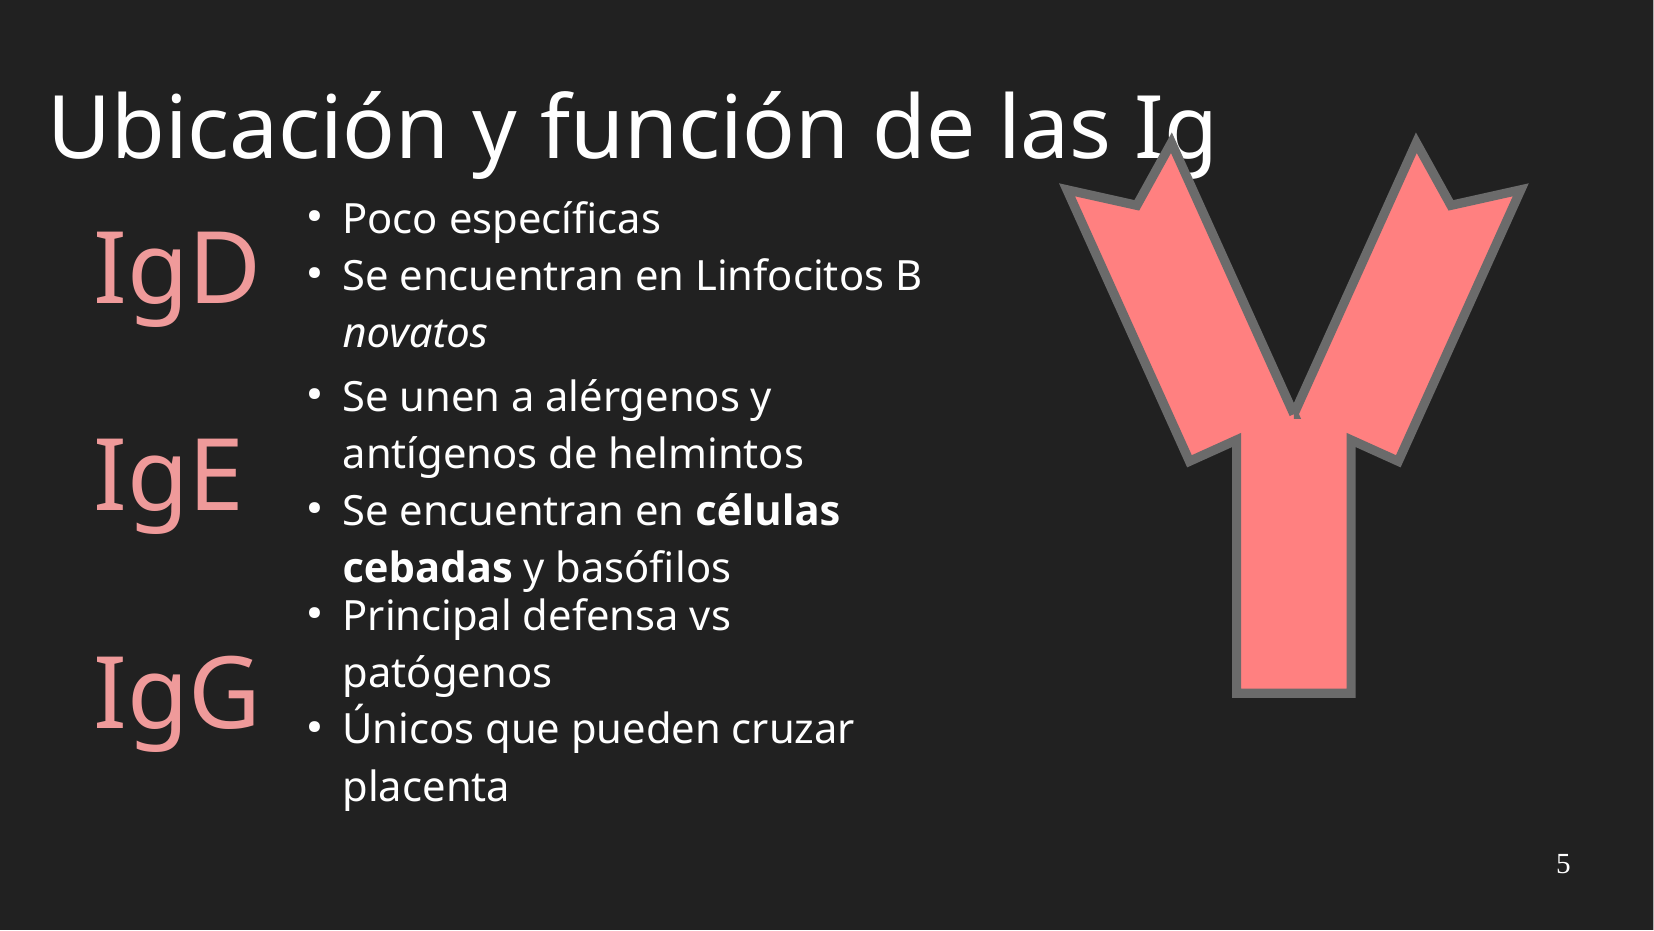

# Ubicación y función de las Ig
Poco específicas
Se encuentran en Linfocitos B novatos
IgD
Se unen a alérgenos y antígenos de helmintos
Se encuentran en células cebadas y basófilos
IgE
Principal defensa vs patógenos
Únicos que pueden cruzar placenta
IgG
5